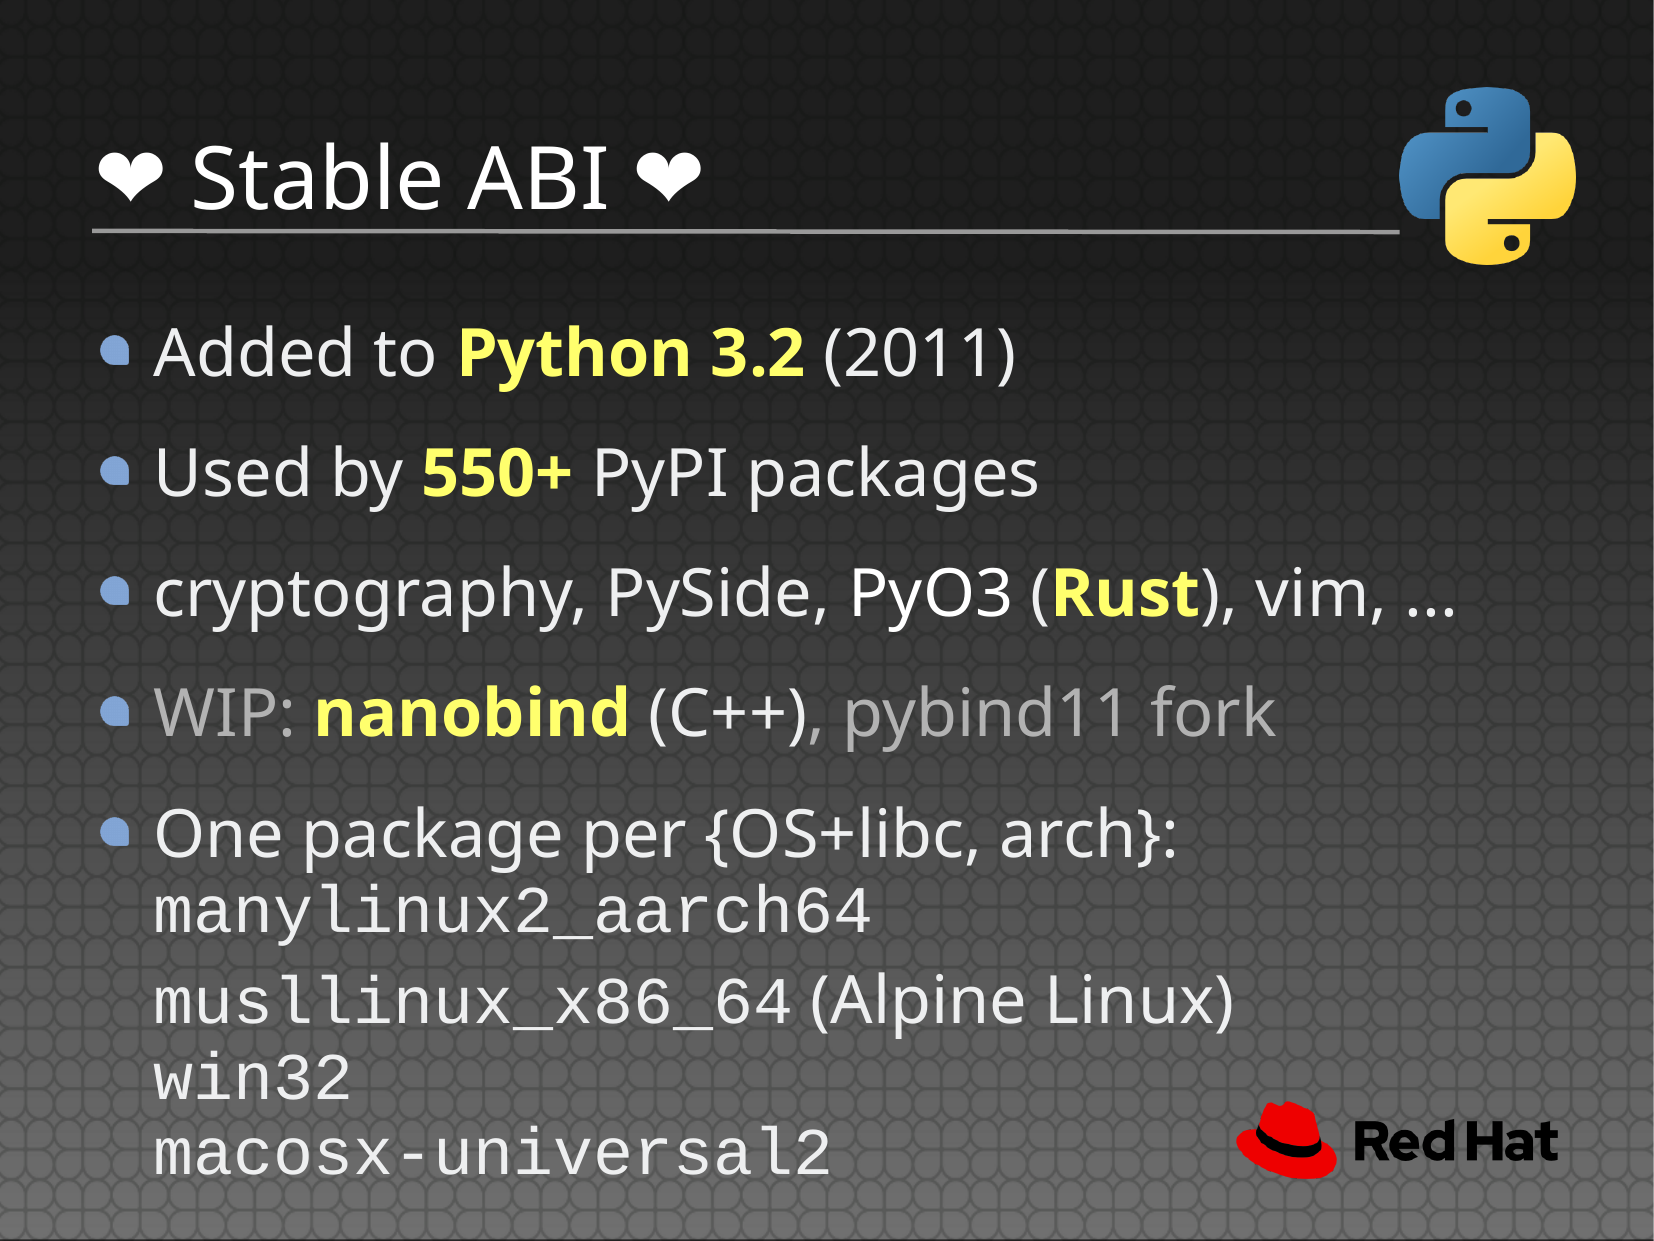

❤️ Stable ABI ❤️
# Added to Python 3.2 (2011)
Used by 550+ PyPI packages
cryptography, PySide, PyO3 (Rust), vim, ...
WIP: nanobind (C++), pybind11 fork
One package per {OS+libc, arch}:
manylinux2_aarch64
musllinux_x86_64 (Alpine Linux)
win32
macosx-universal2